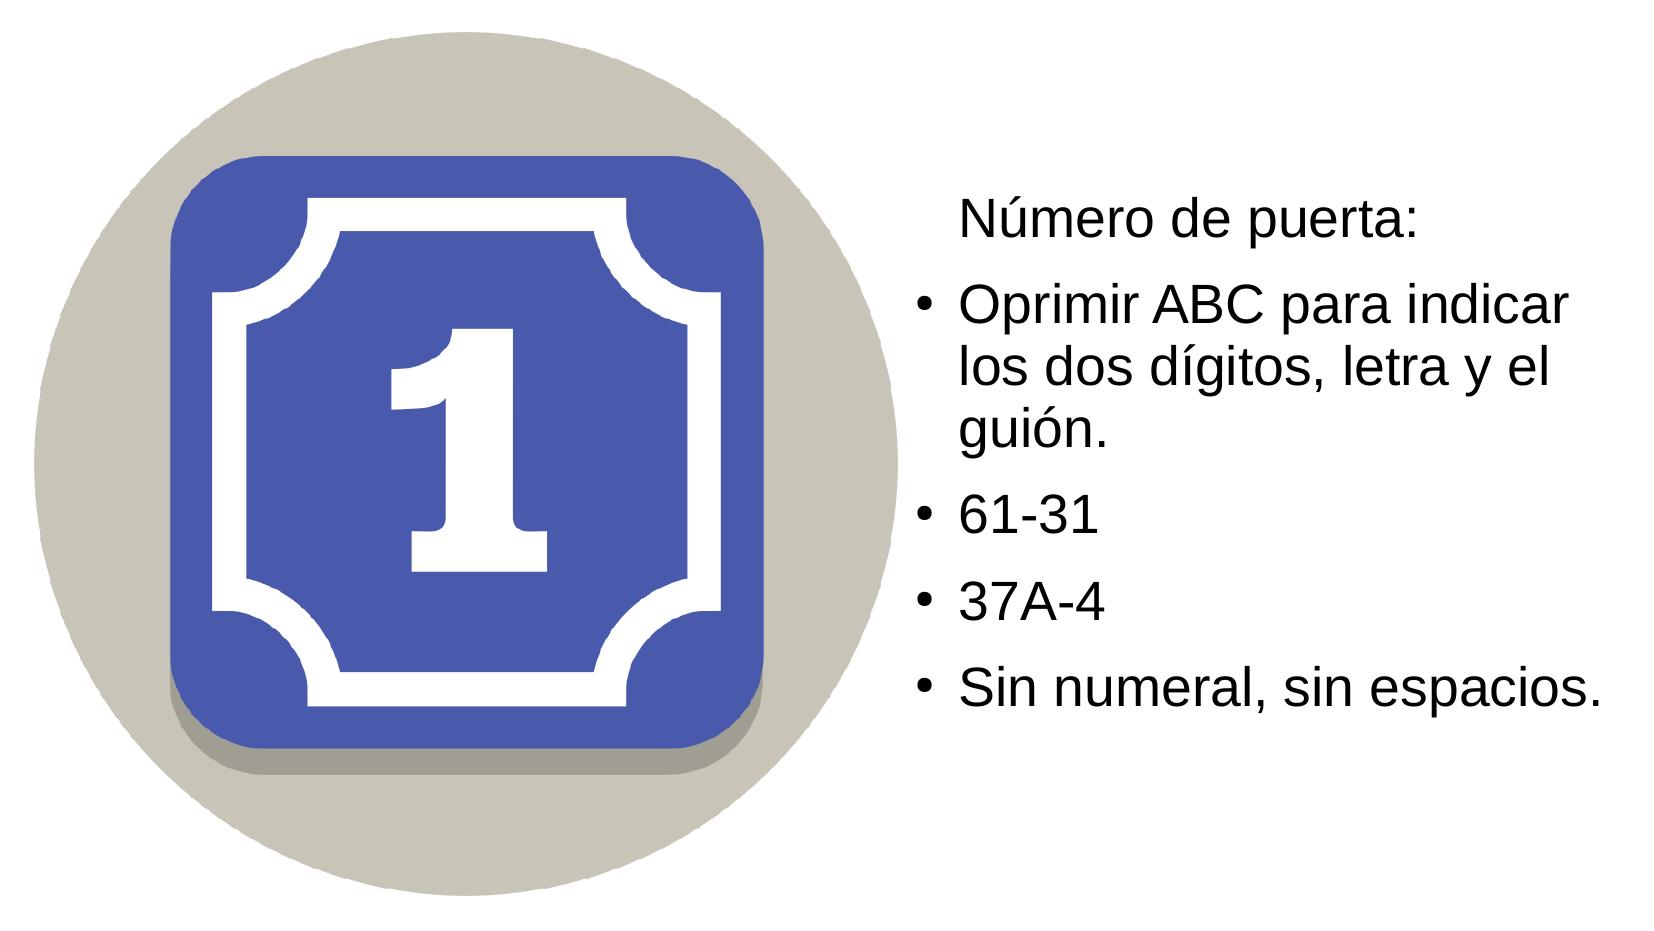

# Número de puerta:
Oprimir ABC para indicar los dos dígitos, letra y el guión.
61-31
37A-4
Sin numeral, sin espacios.